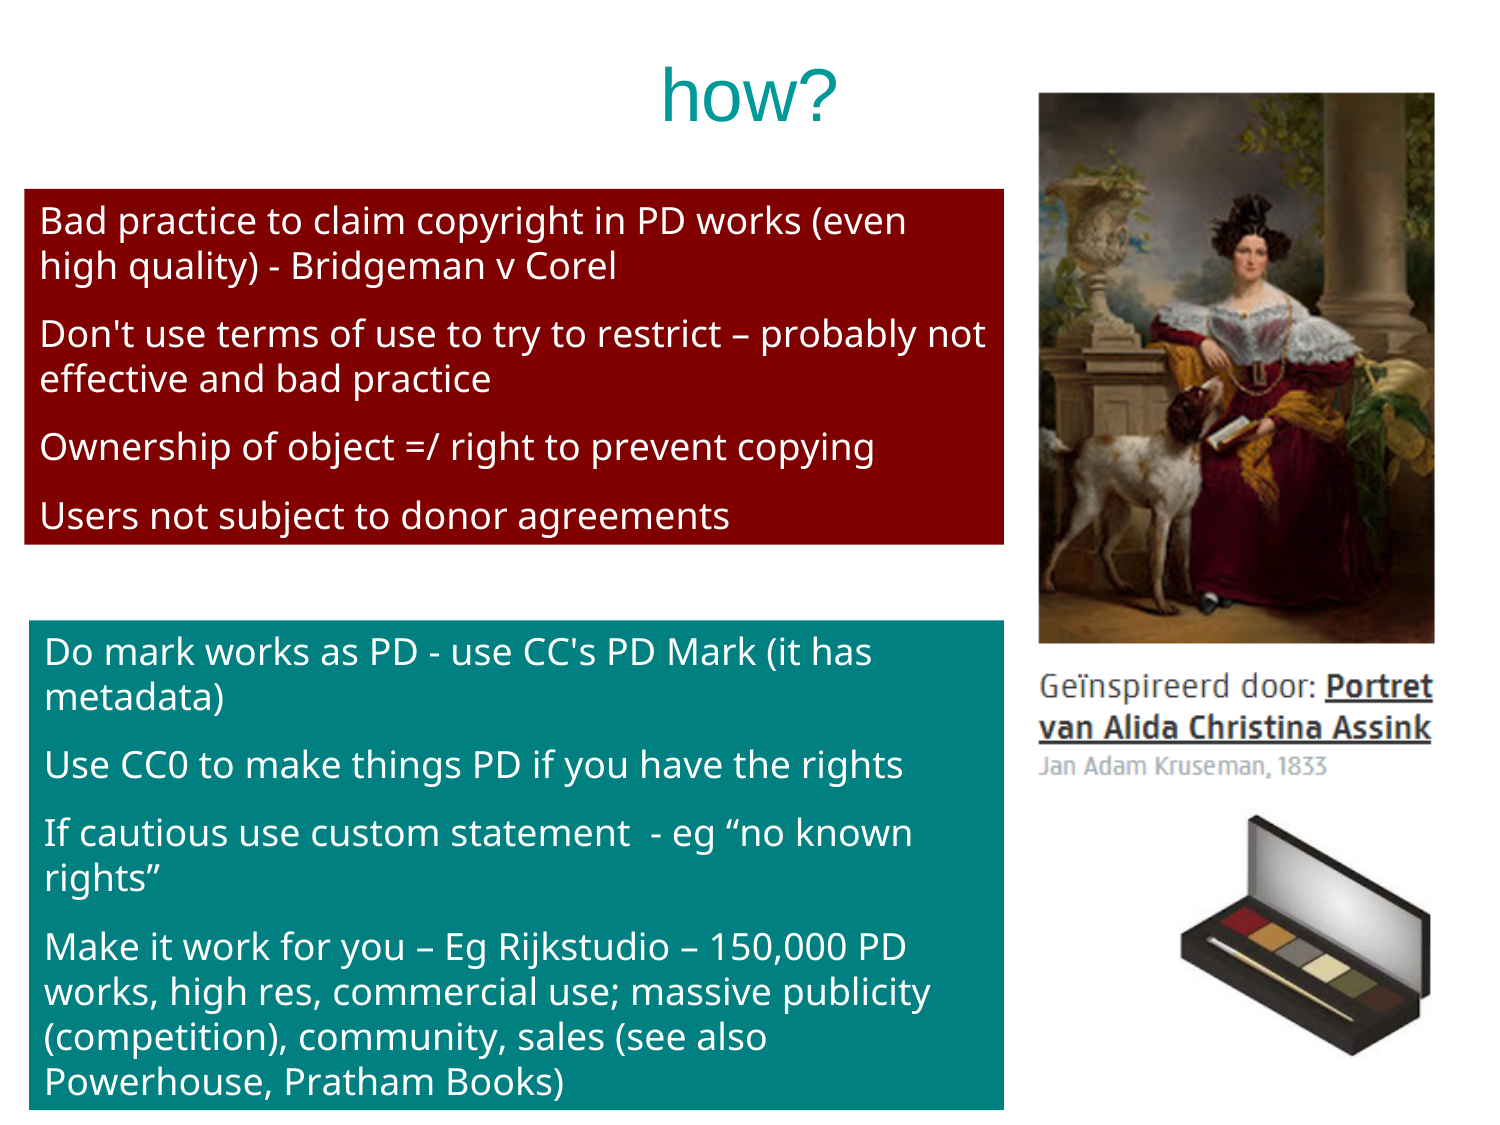

# how?
Bad practice to claim copyright in PD works (even high quality) - Bridgeman v Corel
Don't use terms of use to try to restrict – probably not effective and bad practice
Ownership of object =/ right to prevent copying
Users not subject to donor agreements
Do mark works as PD - use CC's PD Mark (it has metadata)
Use CC0 to make things PD if you have the rights
If cautious use custom statement - eg “no known rights”
Make it work for you – Eg Rijkstudio – 150,000 PD works, high res, commercial use; massive publicity (competition), community, sales (see also Powerhouse, Pratham Books)